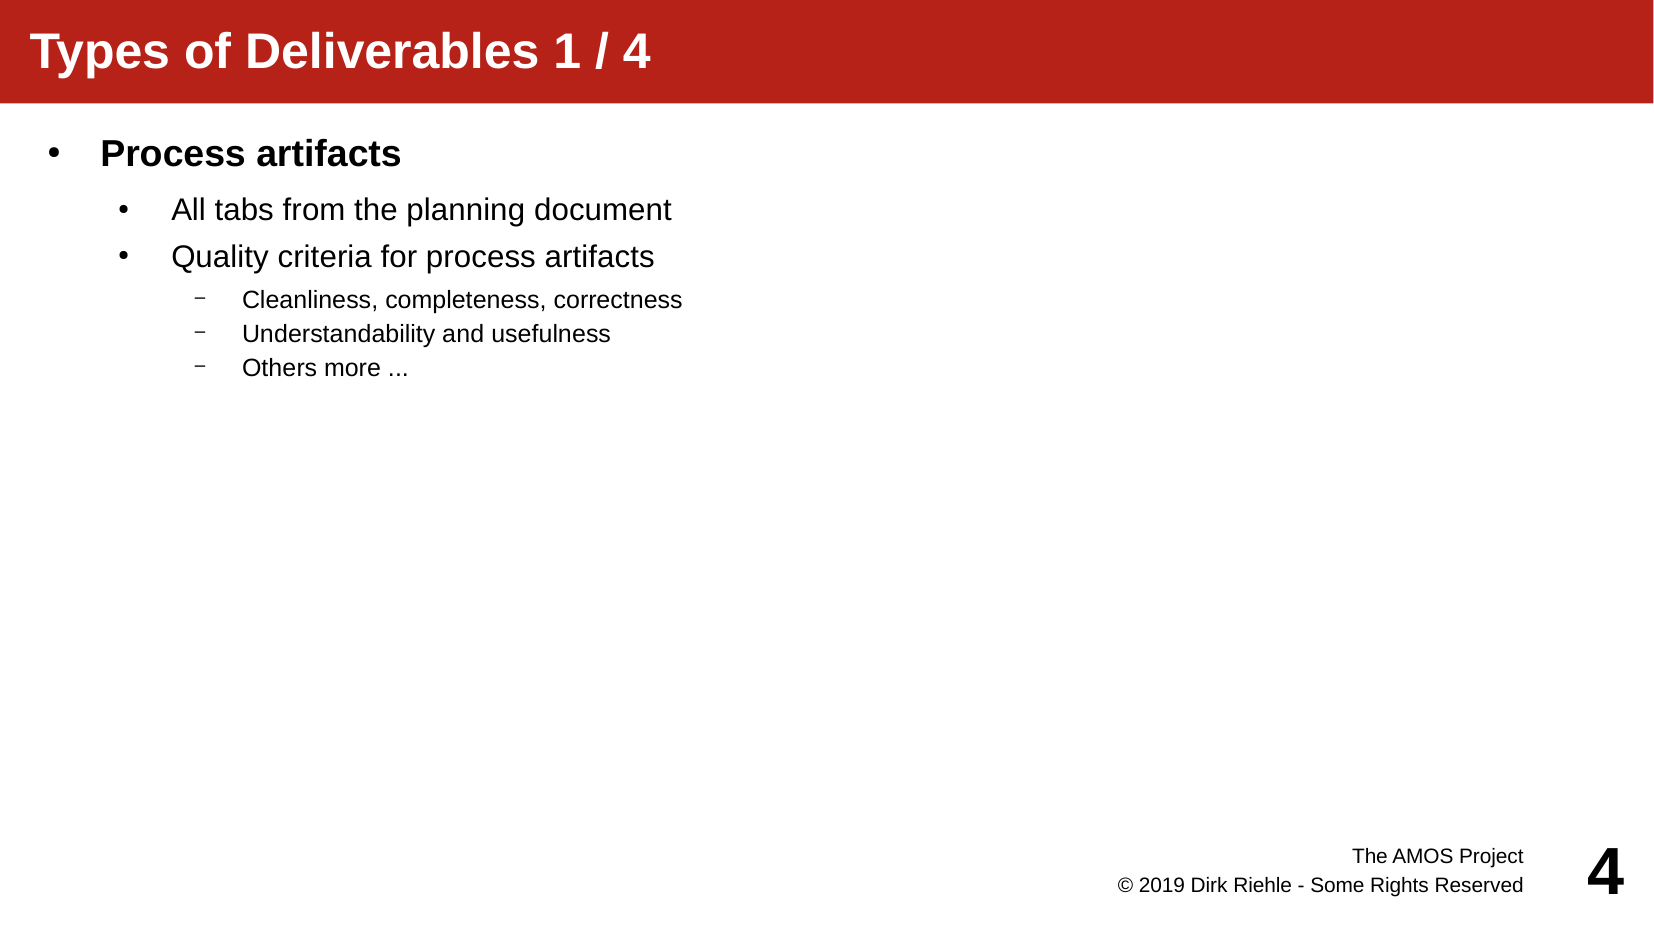

# Types of Deliverables 1 / 4
Process artifacts
All tabs from the planning document
Quality criteria for process artifacts
Cleanliness, completeness, correctness
Understandability and usefulness
Others more ...
The AMOS Project
4
© 2019 Dirk Riehle - Some Rights Reserved